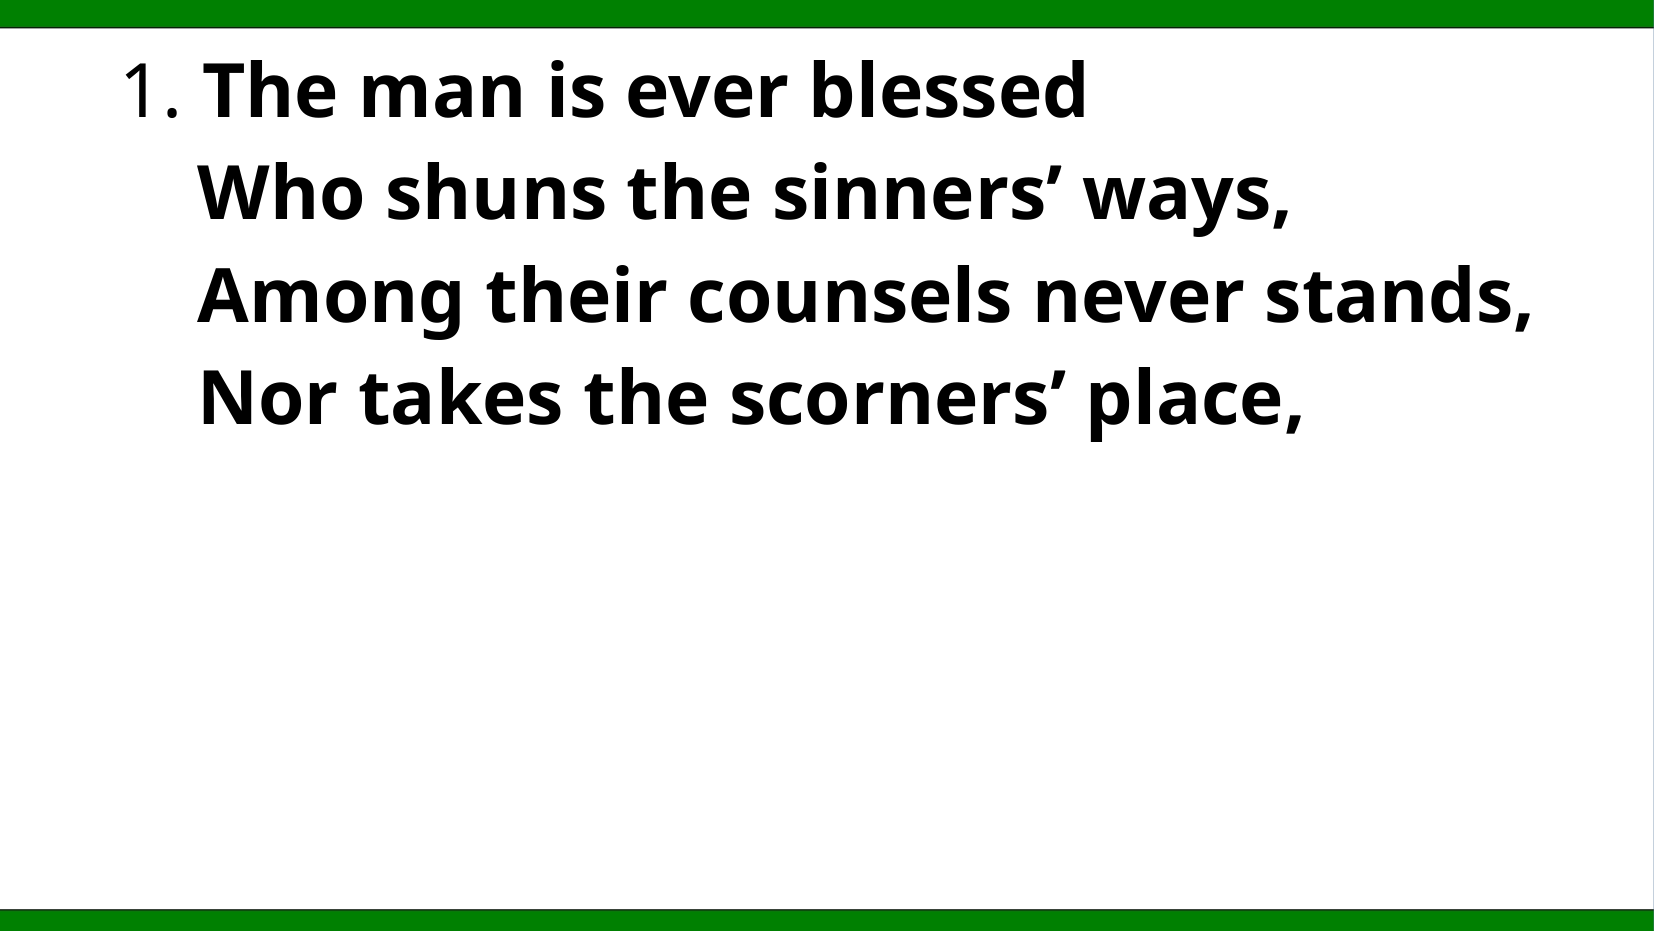

1. The man is ever blessed
 Who shuns the sinners’ ways,
 Among their counsels never stands,
 Nor takes the scorners’ place,